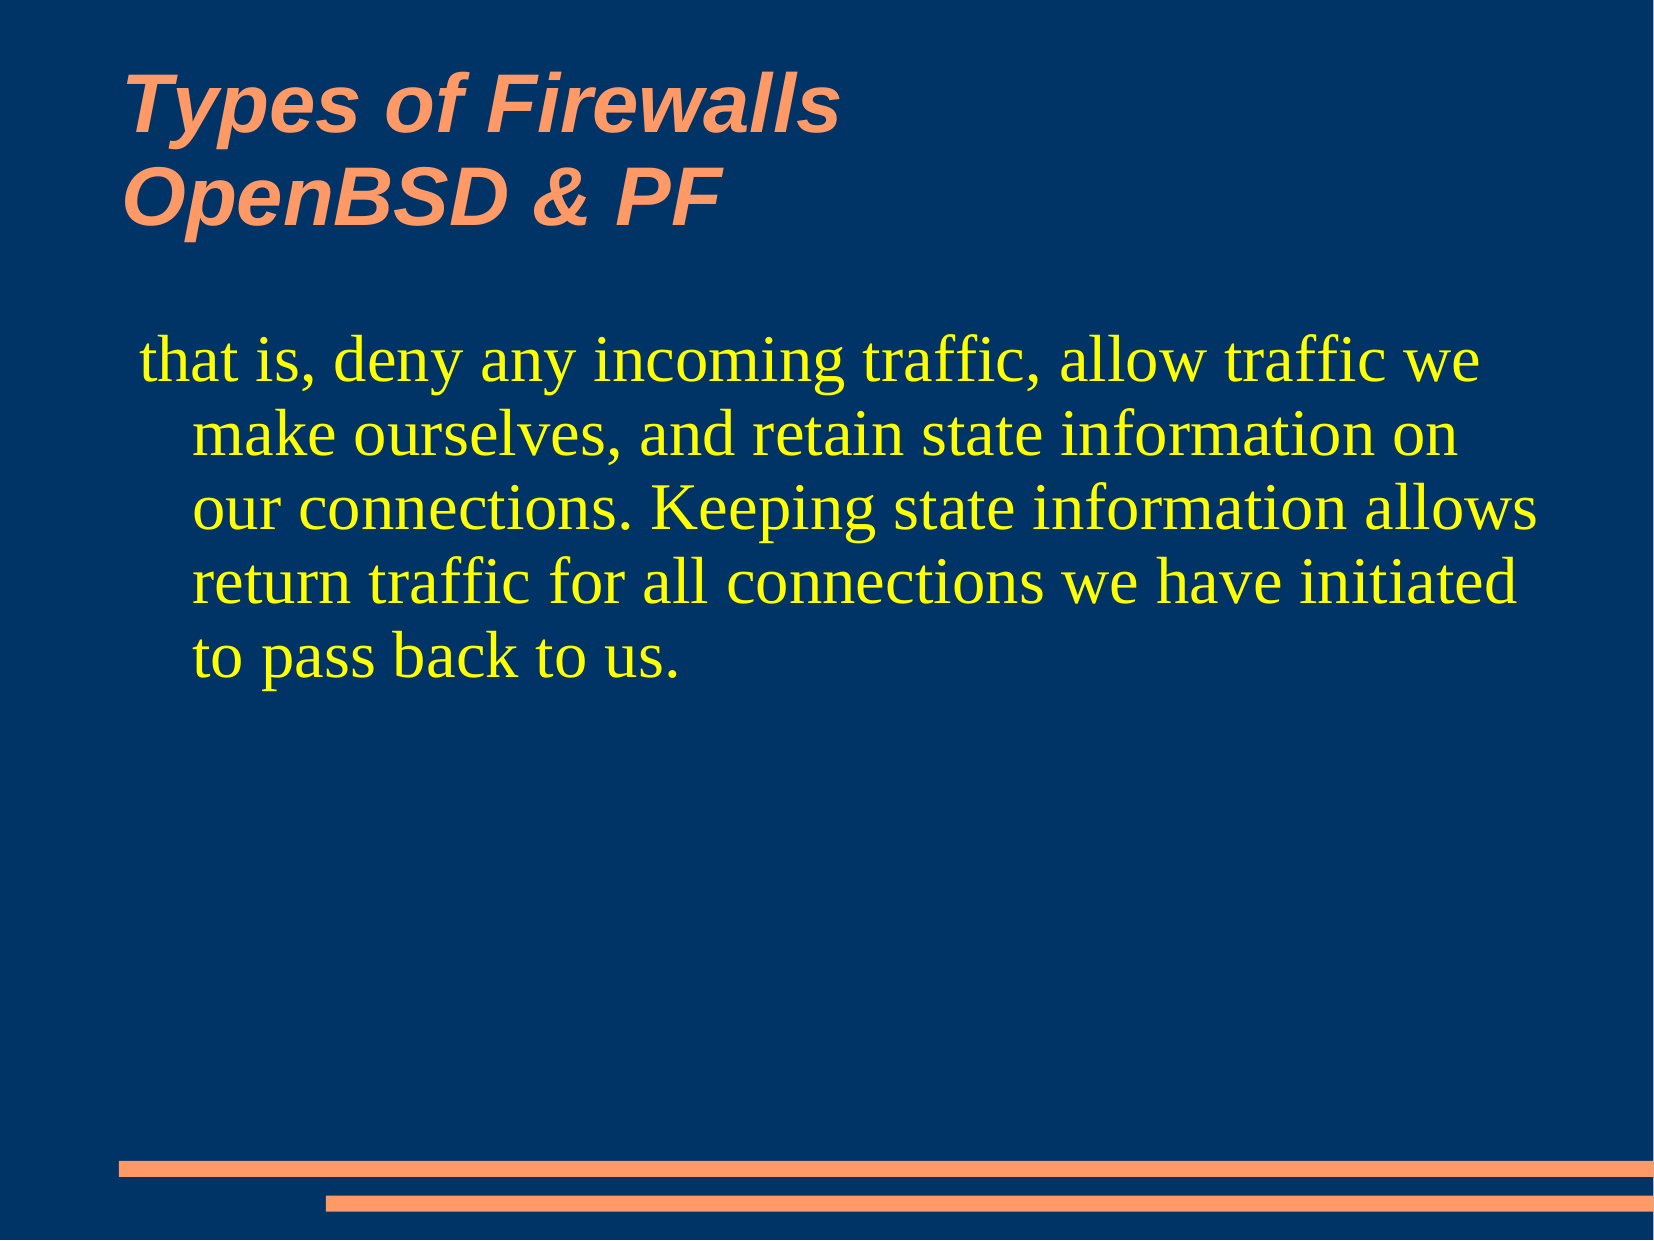

# Types of Firewalls OpenBSD & PF
that is, deny any incoming traffic, allow traffic we make ourselves, and retain state information on our connections. Keeping state information allows return traffic for all connections we have initiated to pass back to us.